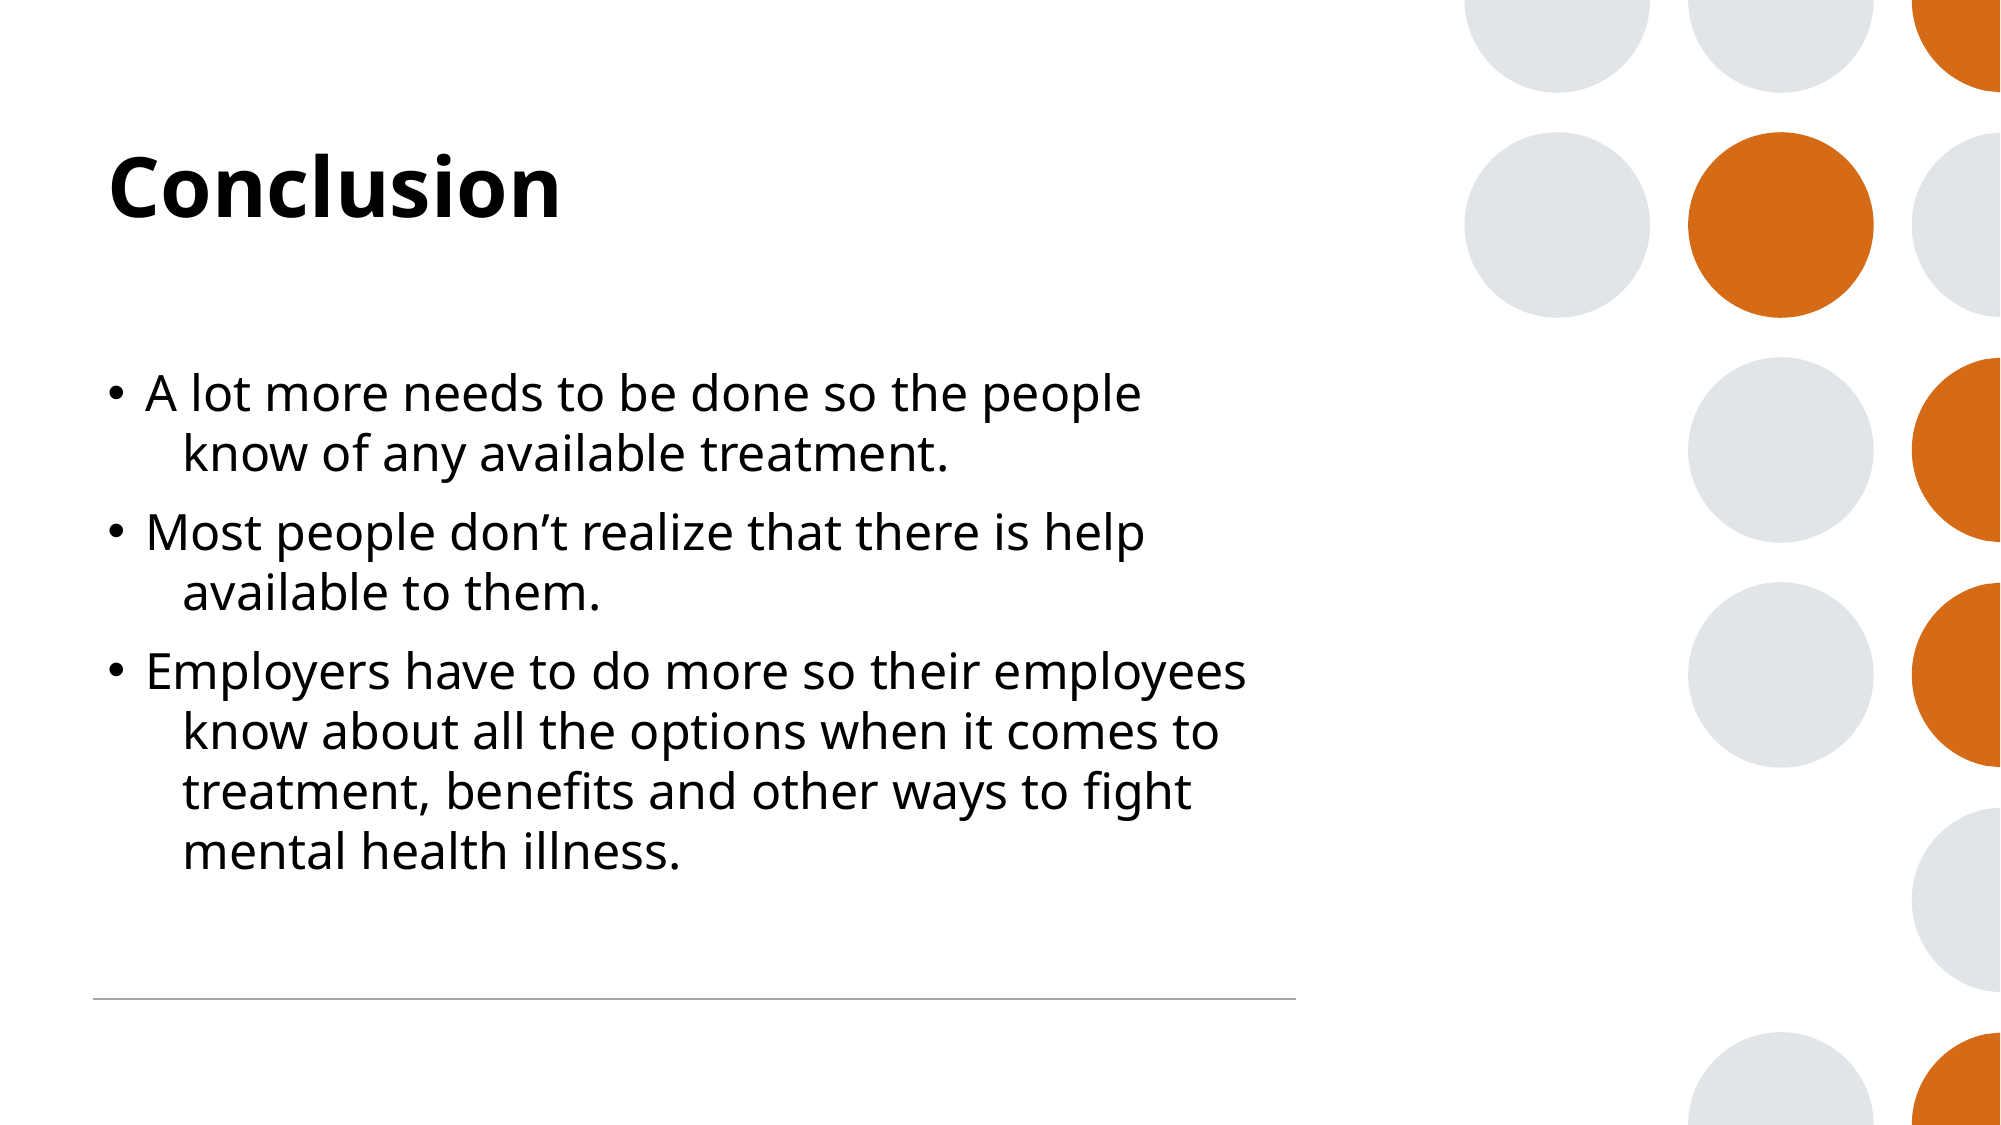

# Conclusion
A lot more needs to be done so the people know of any available treatment.
Most people don’t realize that there is help available to them.
Employers have to do more so their employees know about all the options when it comes to treatment, benefits and other ways to fight mental health illness.